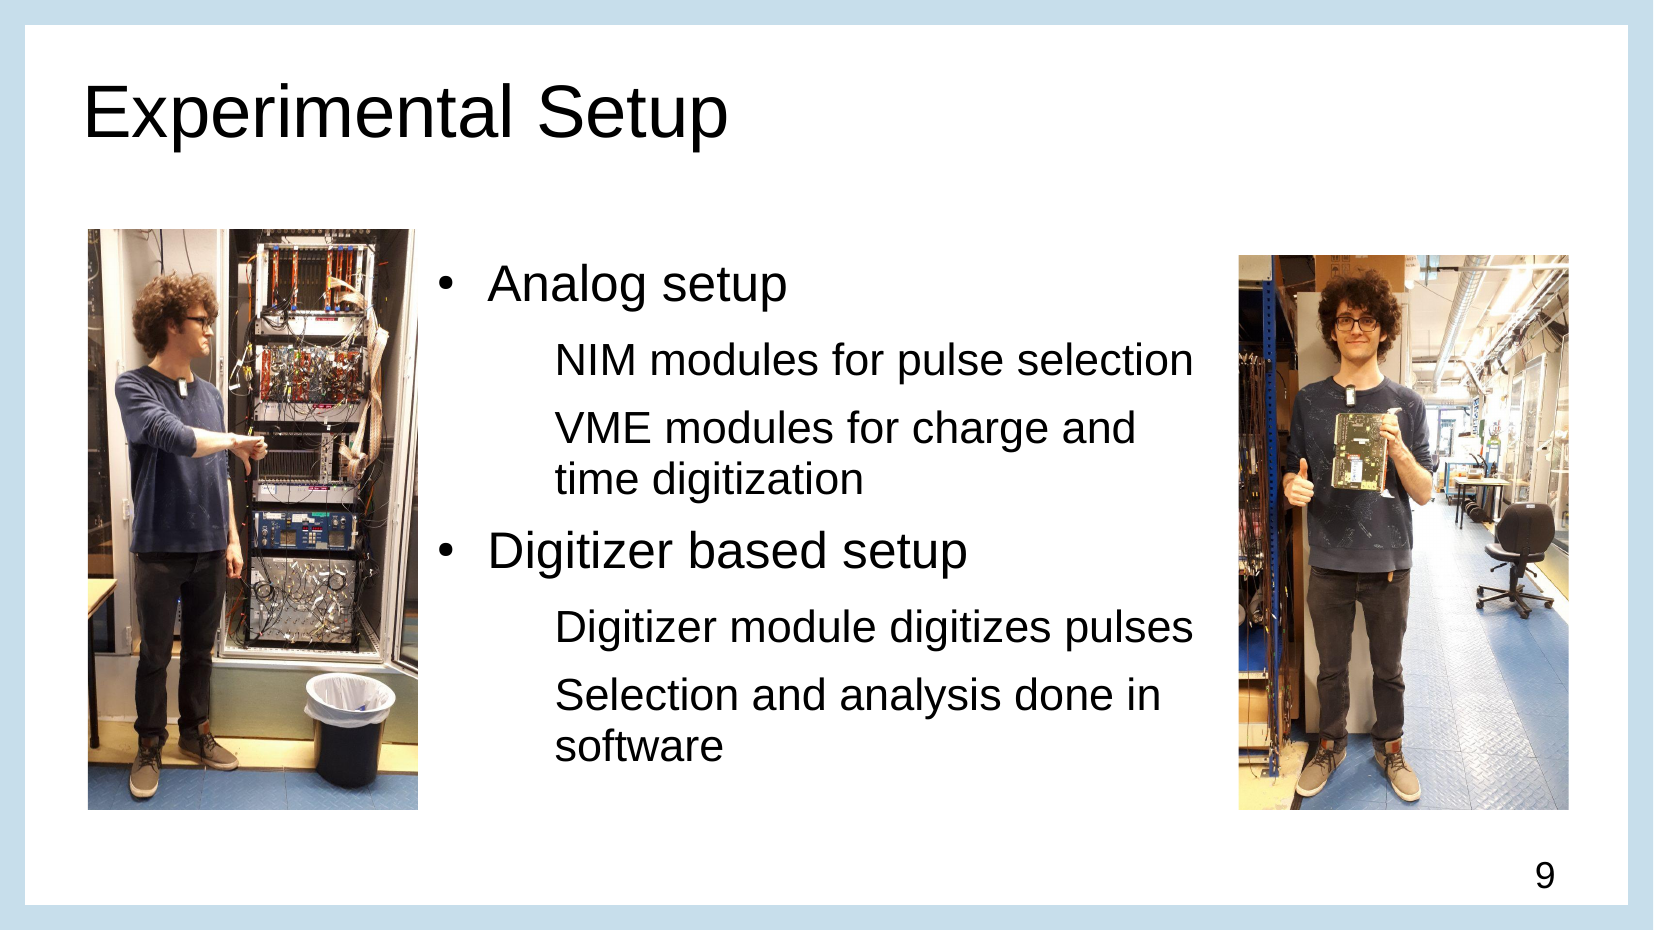

# Experimental Setup
Analog setup
NIM modules for pulse selection
VME modules for charge and time digitization
Digitizer based setup
Digitizer module digitizes pulses
Selection and analysis done in software